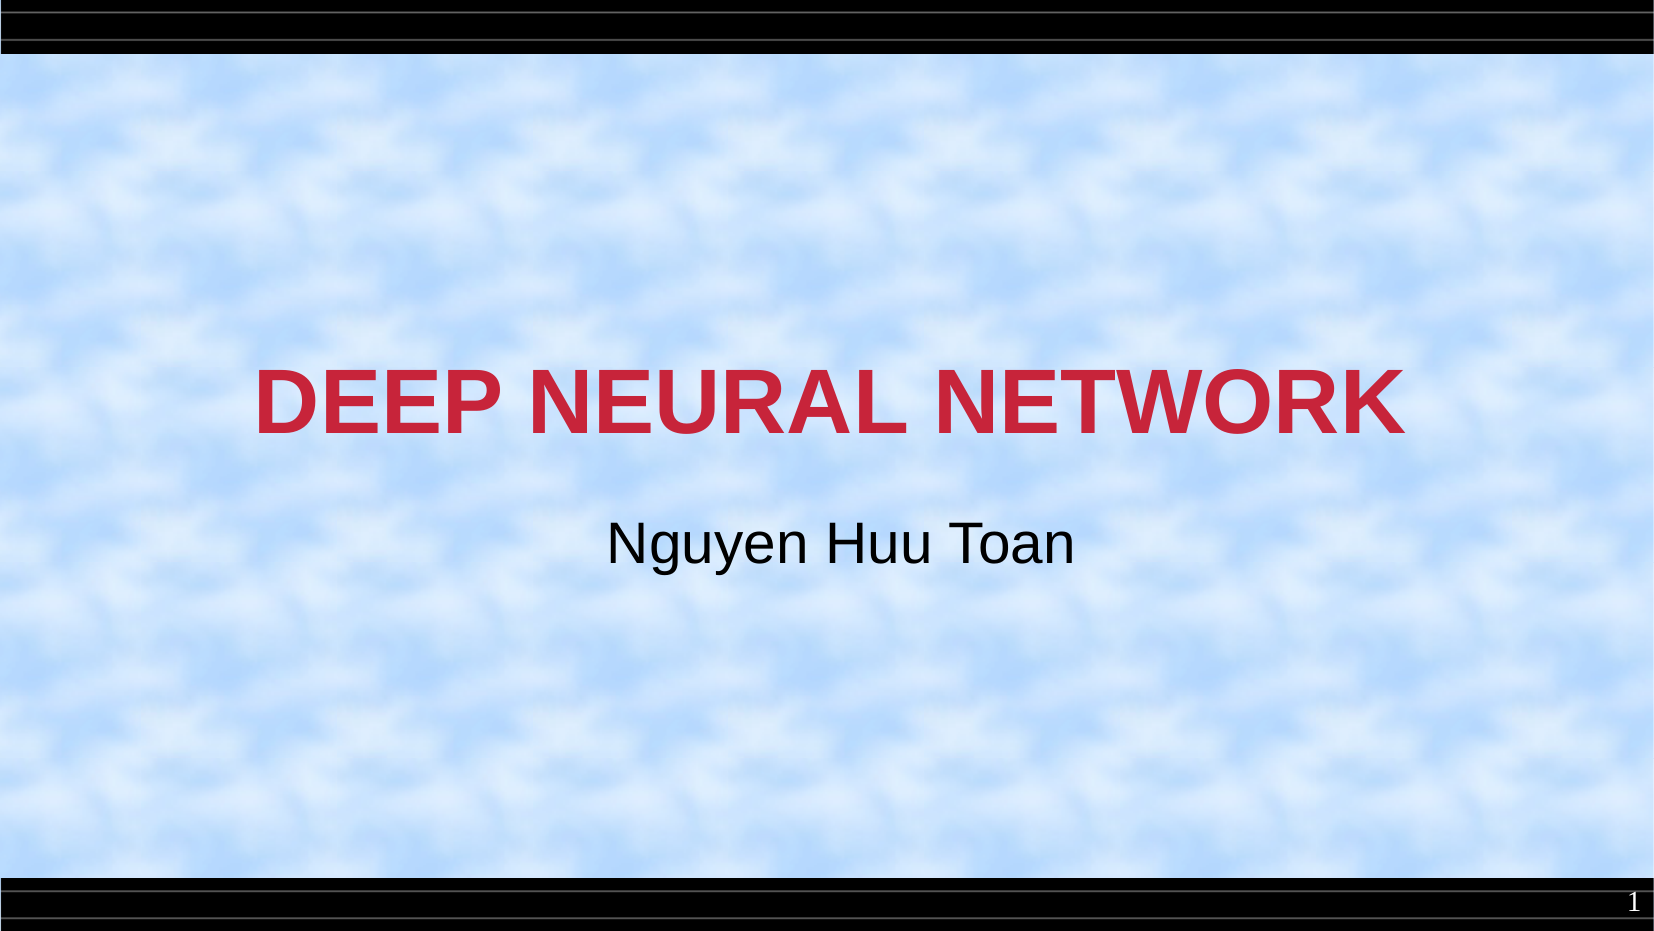

# DEEP NEURAL NETWORK
Nguyen Huu Toan